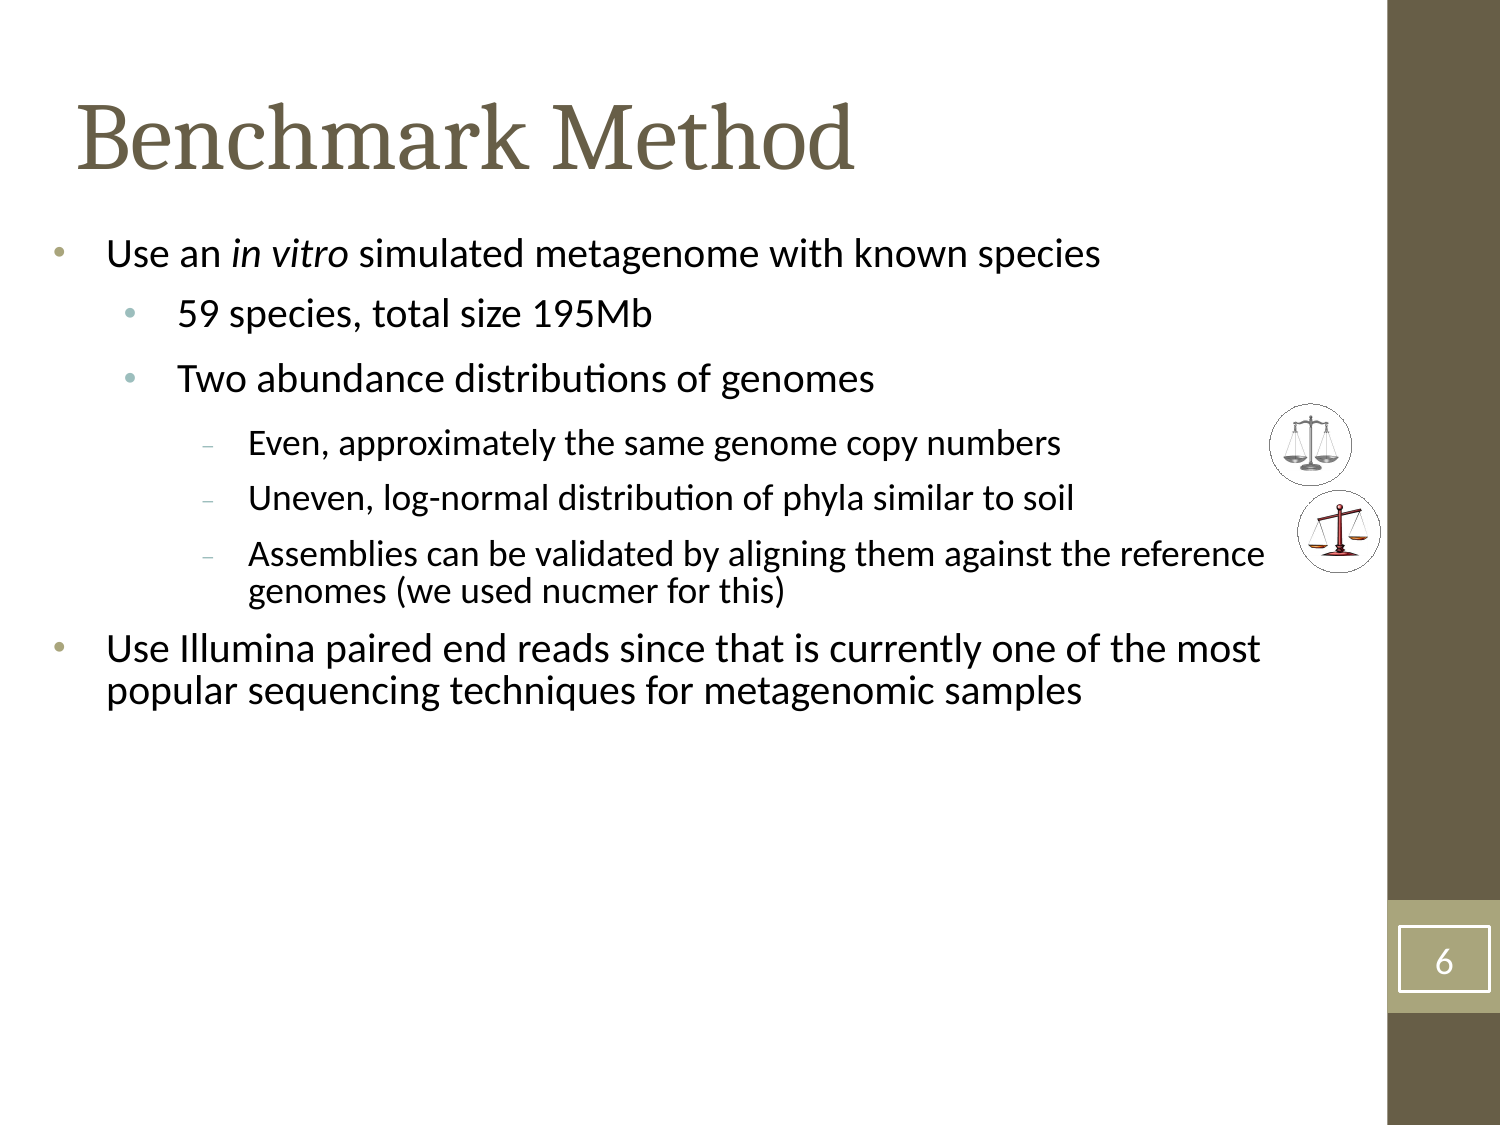

# Benchmark Method
Use an in vitro simulated metagenome with known species
59 species, total size 195Mb
Two abundance distributions of genomes
Even, approximately the same genome copy numbers
Uneven, log-normal distribution of phyla similar to soil
Assemblies can be validated by aligning them against the reference genomes (we used nucmer for this)
Use Illumina paired end reads since that is currently one of the most popular sequencing techniques for metagenomic samples
6